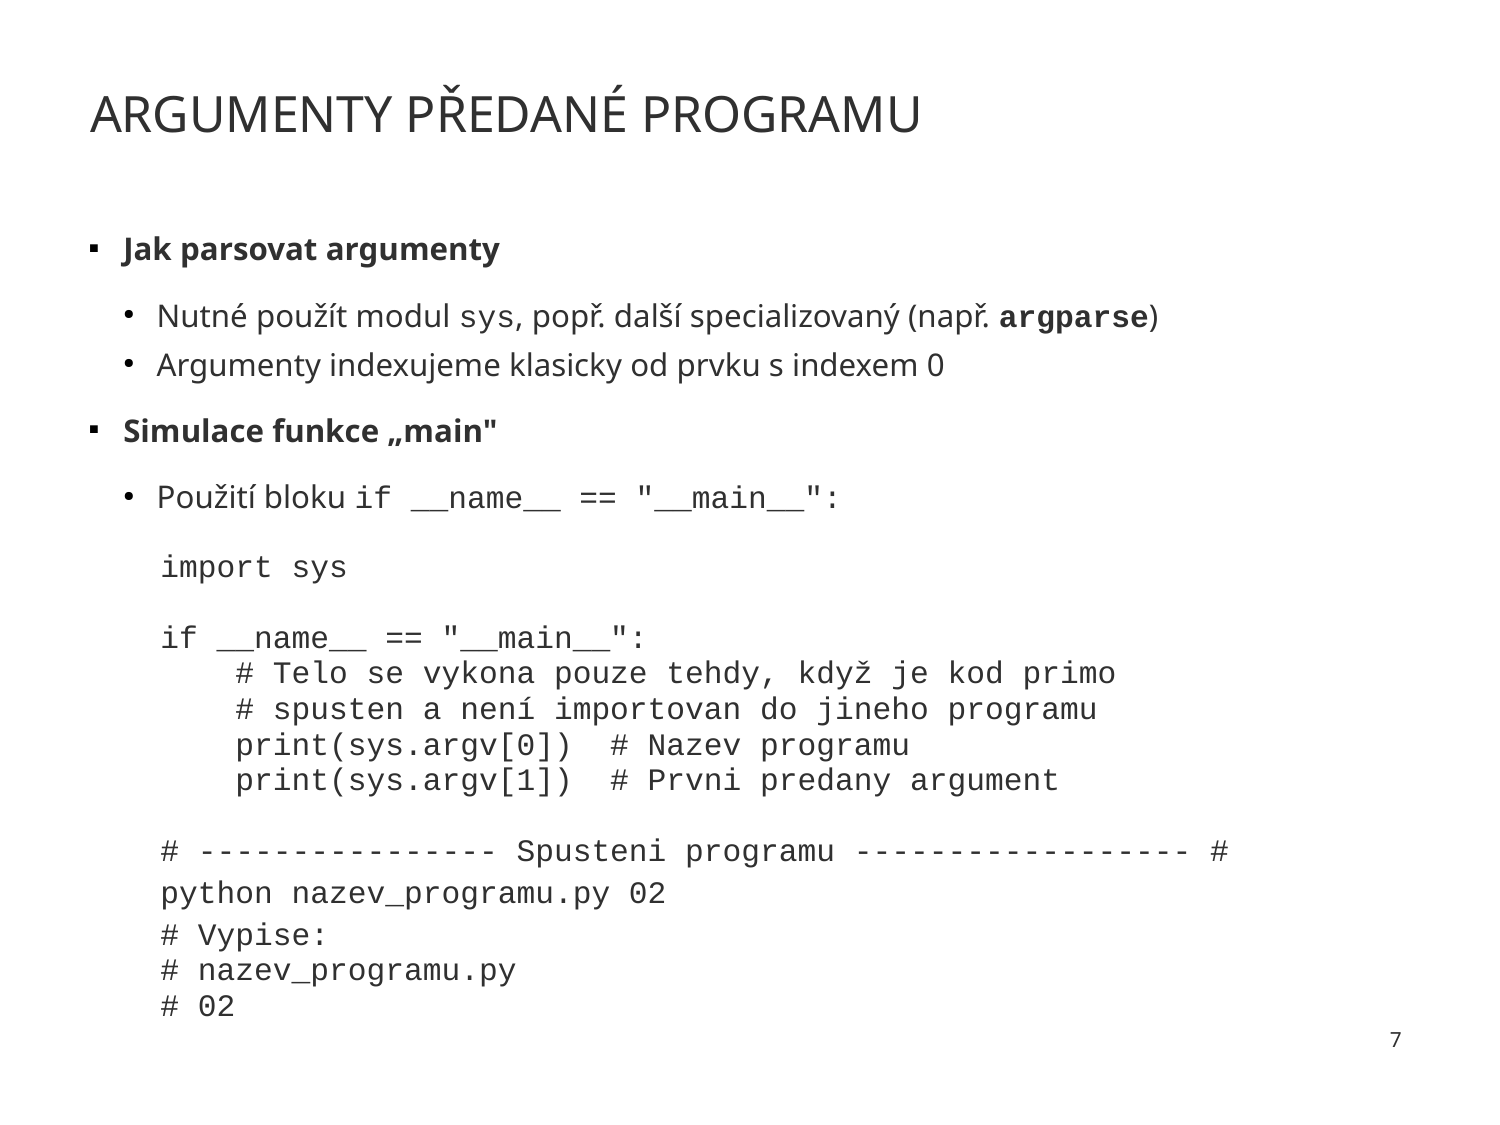

# Argumenty předané programu
Jak parsovat argumenty
Nutné použít modul sys, popř. další specializovaný (např. argparse)
Argumenty indexujeme klasicky od prvku s indexem 0
Simulace funkce „main"
Použití bloku if __name__ == "__main__":
import sys
if __name__ == "__main__":
 # Telo se vykona pouze tehdy, když je kod primo
 # spusten a není importovan do jineho programu
 print(sys.argv[0]) # Nazev programu
 print(sys.argv[1]) # Prvni predany argument
# ---------------- Spusteni programu ------------------ #
python nazev_programu.py 02
# Vypise: # nazev_programu.py # 02